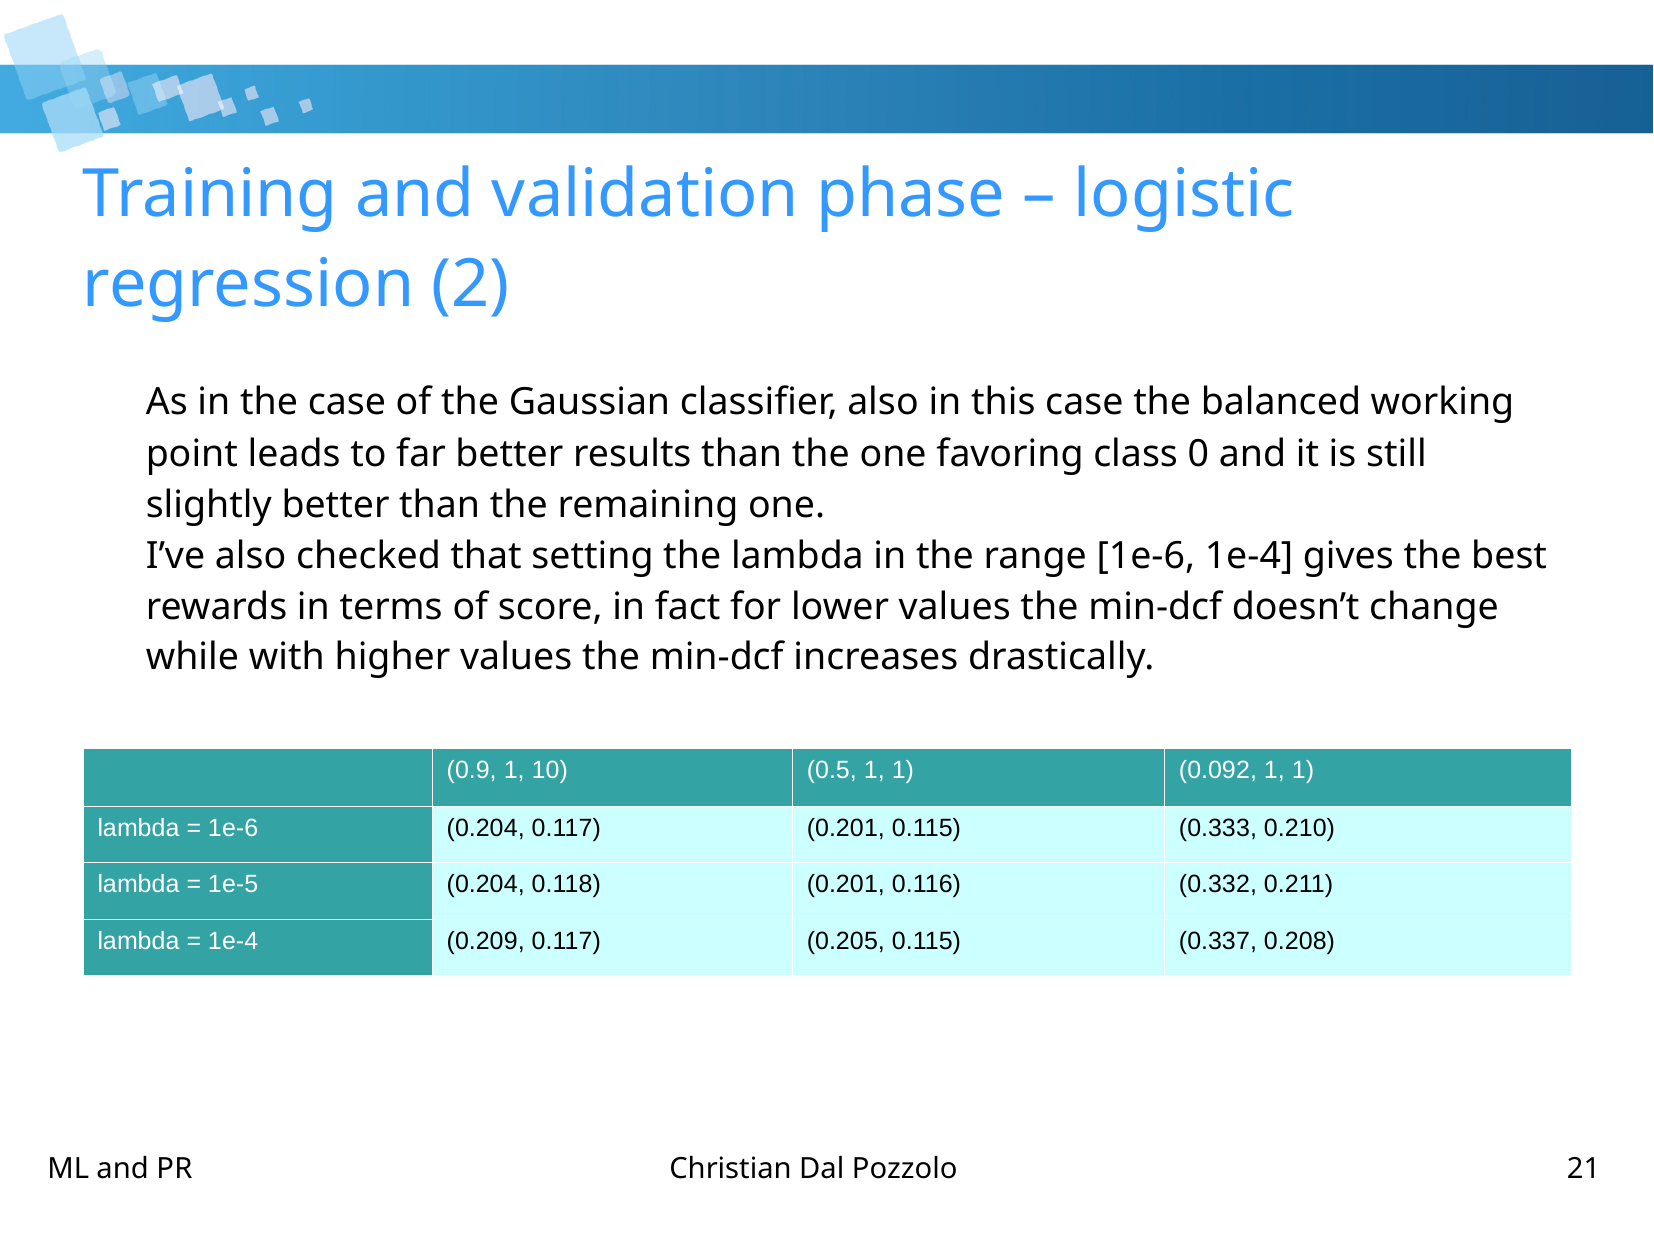

# Training and validation phase – logistic regression (2)
As in the case of the Gaussian classifier, also in this case the balanced working point leads to far better results than the one favoring class 0 and it is still slightly better than the remaining one.
I’ve also checked that setting the lambda in the range [1e-6, 1e-4] gives the best rewards in terms of score, in fact for lower values the min-dcf doesn’t change while with higher values the min-dcf increases drastically.
| | (0.9, 1, 10) | (0.5, 1, 1) | (0.092, 1, 1) |
| --- | --- | --- | --- |
| lambda = 1e-6 | (0.204, 0.117) | (0.201, 0.115) | (0.333, 0.210) |
| lambda = 1e-5 | (0.204, 0.118) | (0.201, 0.116) | (0.332, 0.211) |
| lambda = 1e-4 | (0.209, 0.117) | (0.205, 0.115) | (0.337, 0.208) |
ML and PR
Christian Dal Pozzolo
21